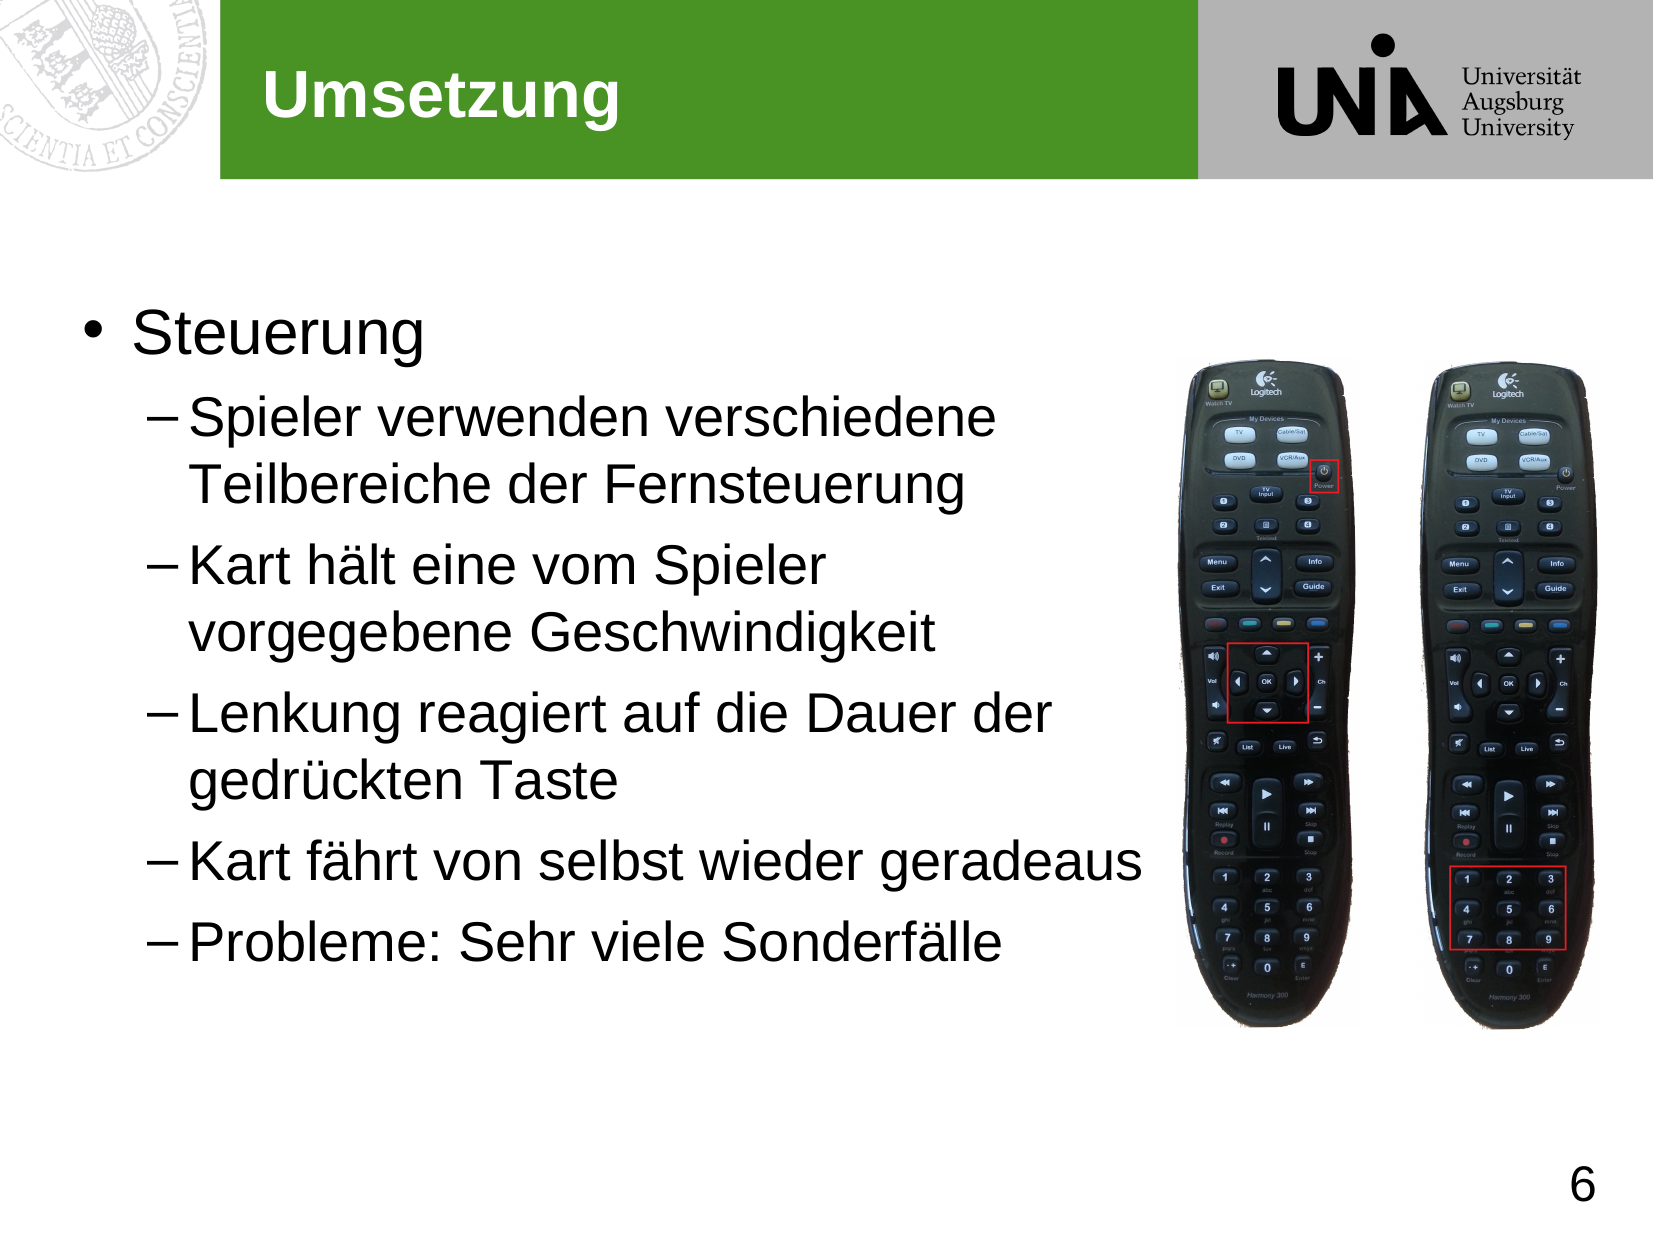

# Umsetzung
Steuerung
Spieler verwenden verschiedene Teilbereiche der Fernsteuerung
Kart hält eine vom Spieler vorgegebene Geschwindigkeit
Lenkung reagiert auf die Dauer der gedrückten Taste
Kart fährt von selbst wieder geradeaus
Probleme: Sehr viele Sonderfälle
6